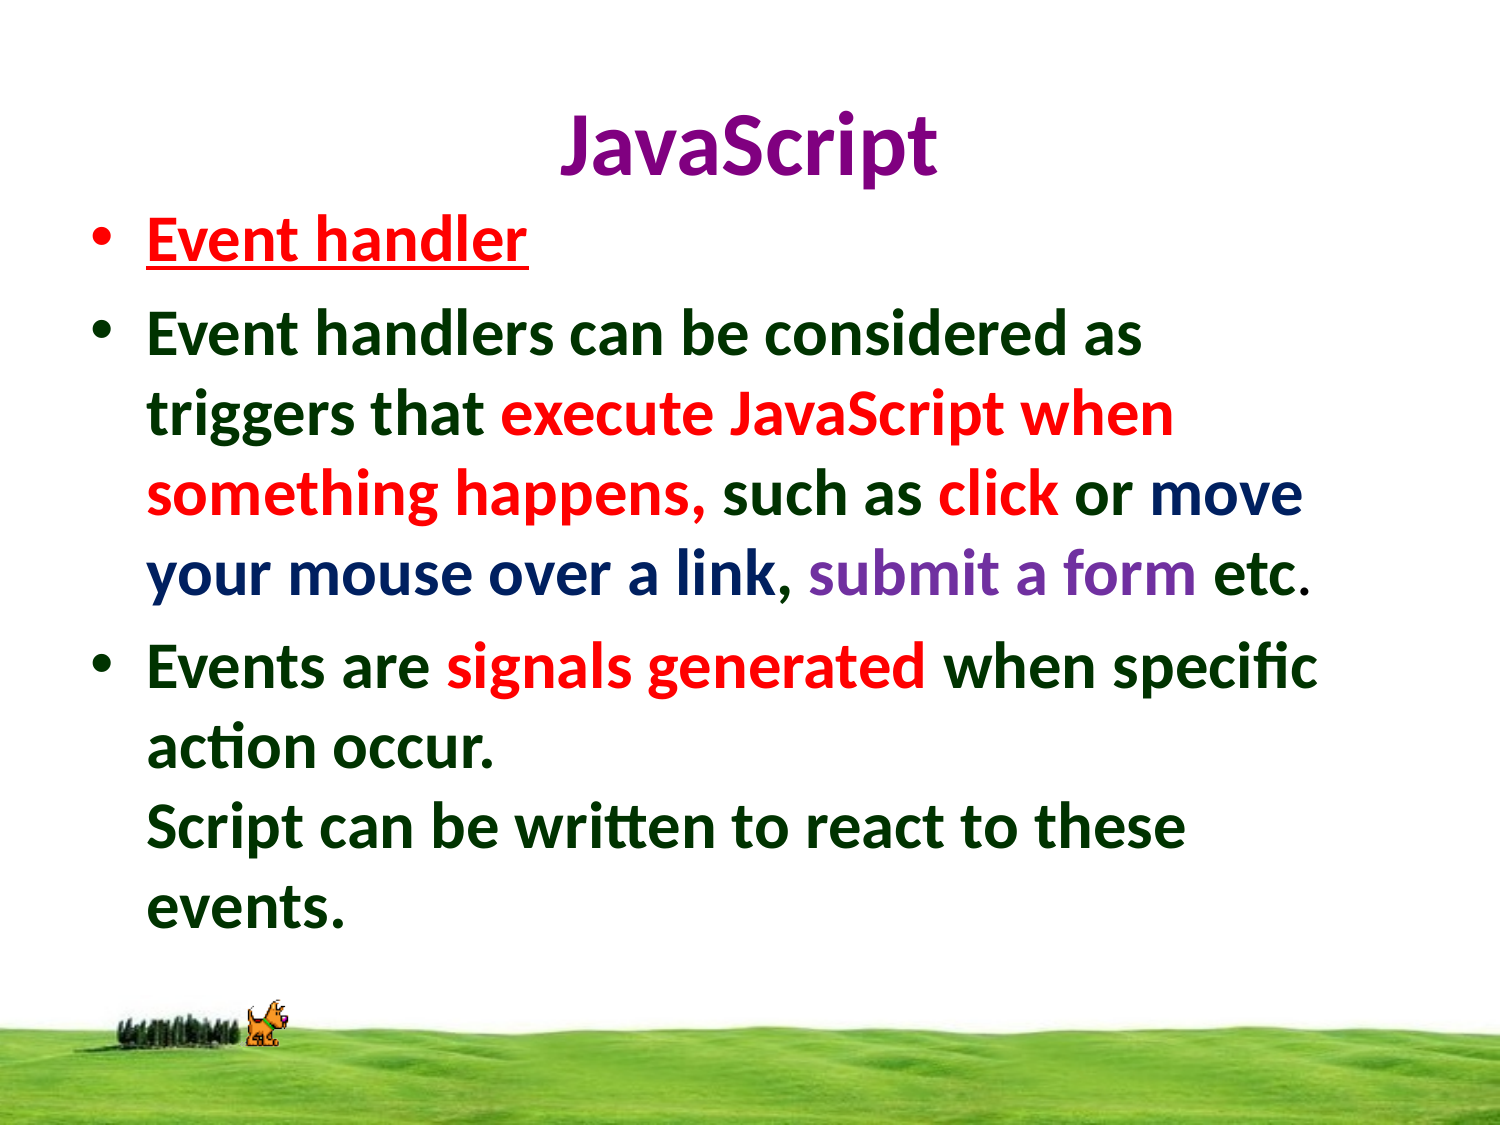

# JavaScript
Event handler
Event handlers can be considered as triggers that execute JavaScript when something happens, such as click or move your mouse over a link, submit a form etc.
Events are signals generated when specific action occur.
Script can be written to react to these events.